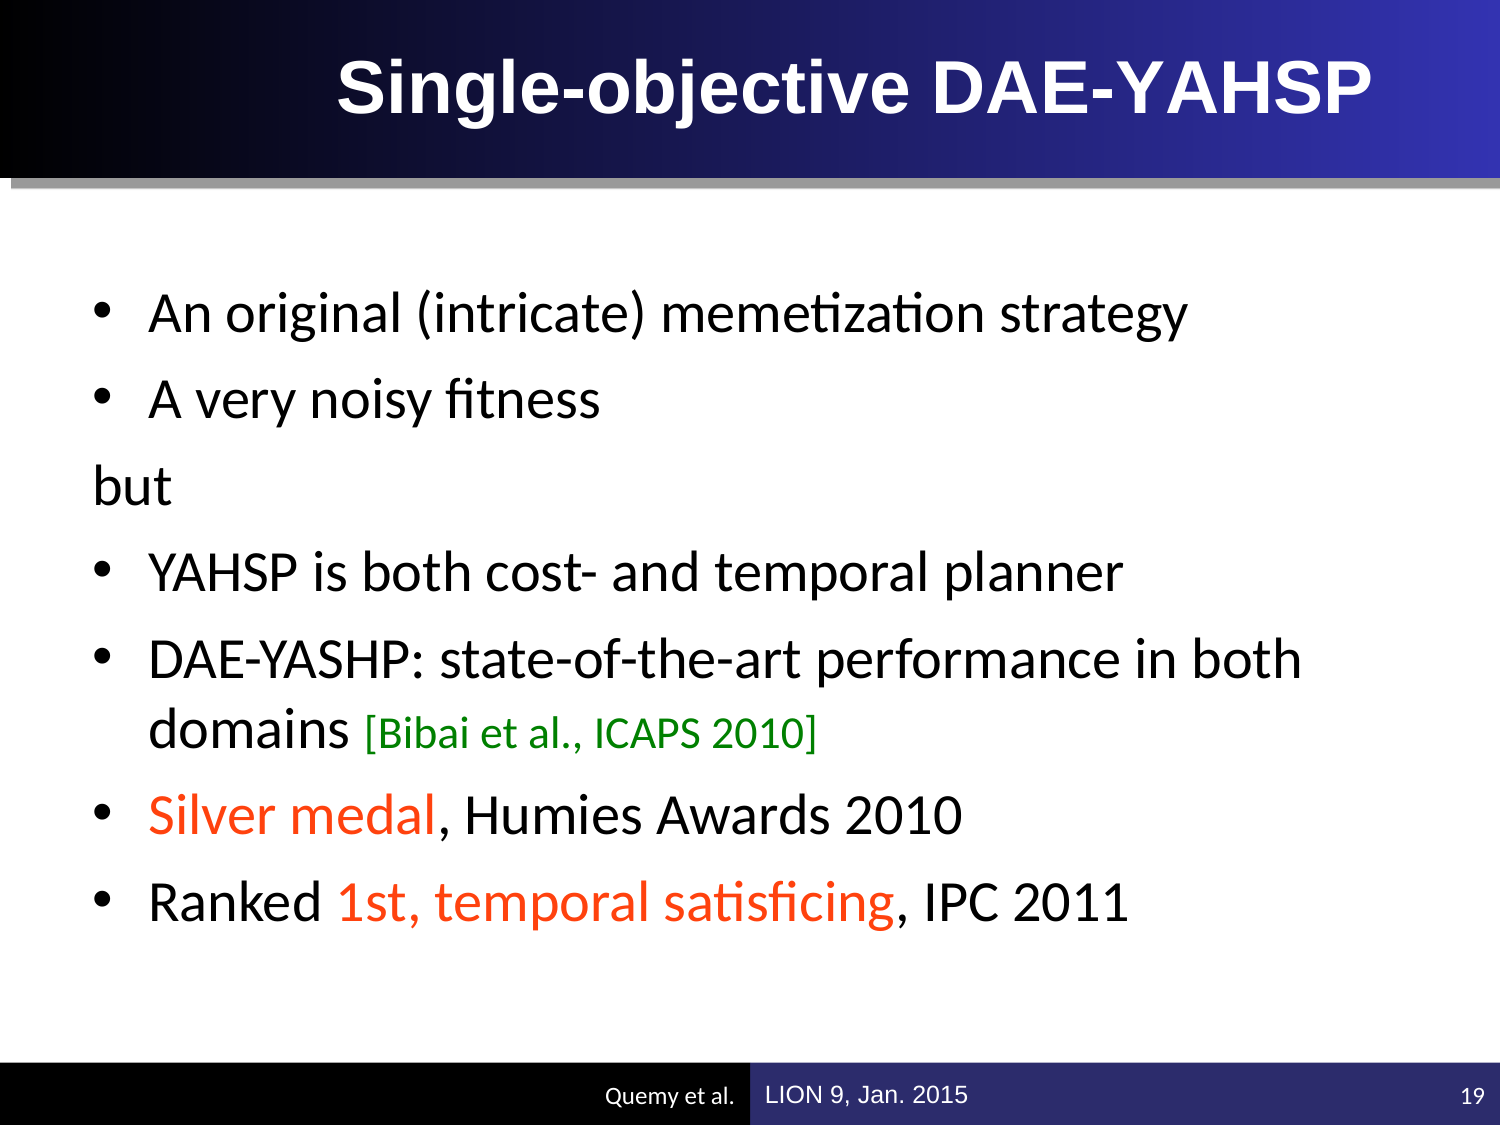

Single-objective DAE-YAHSP
# An original (intricate) memetization strategy
A very noisy fitness
but
YAHSP is both cost- and temporal planner
DAE-YASHP: state-of-the-art performance in both domains [Bibai et al., ICAPS 2010]
Silver medal, Humies Awards 2010
Ranked 1st, temporal satisficing, IPC 2011
19